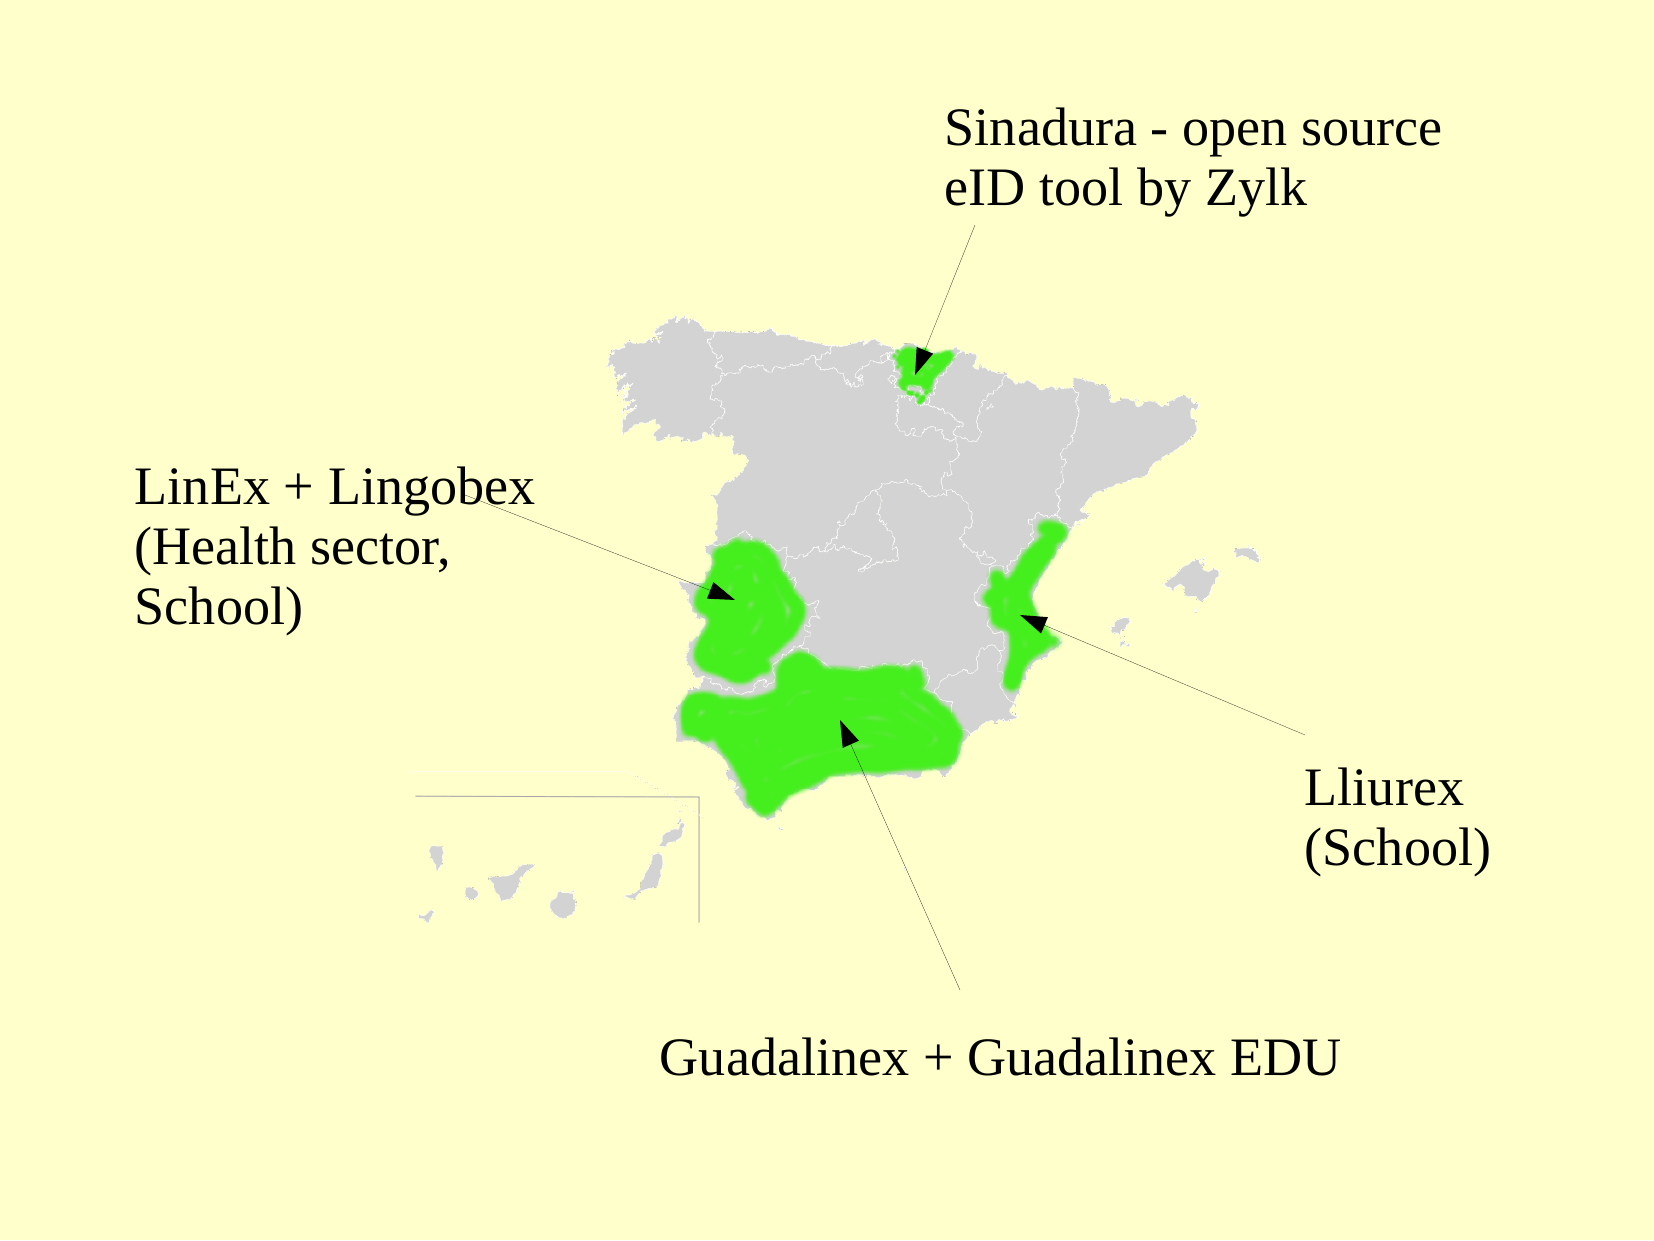

Sinadura - open source eID tool by Zylk
LinEx + Lingobex
(Health sector, School)
Lliurex
(School)
Guadalinex + Guadalinex EDU